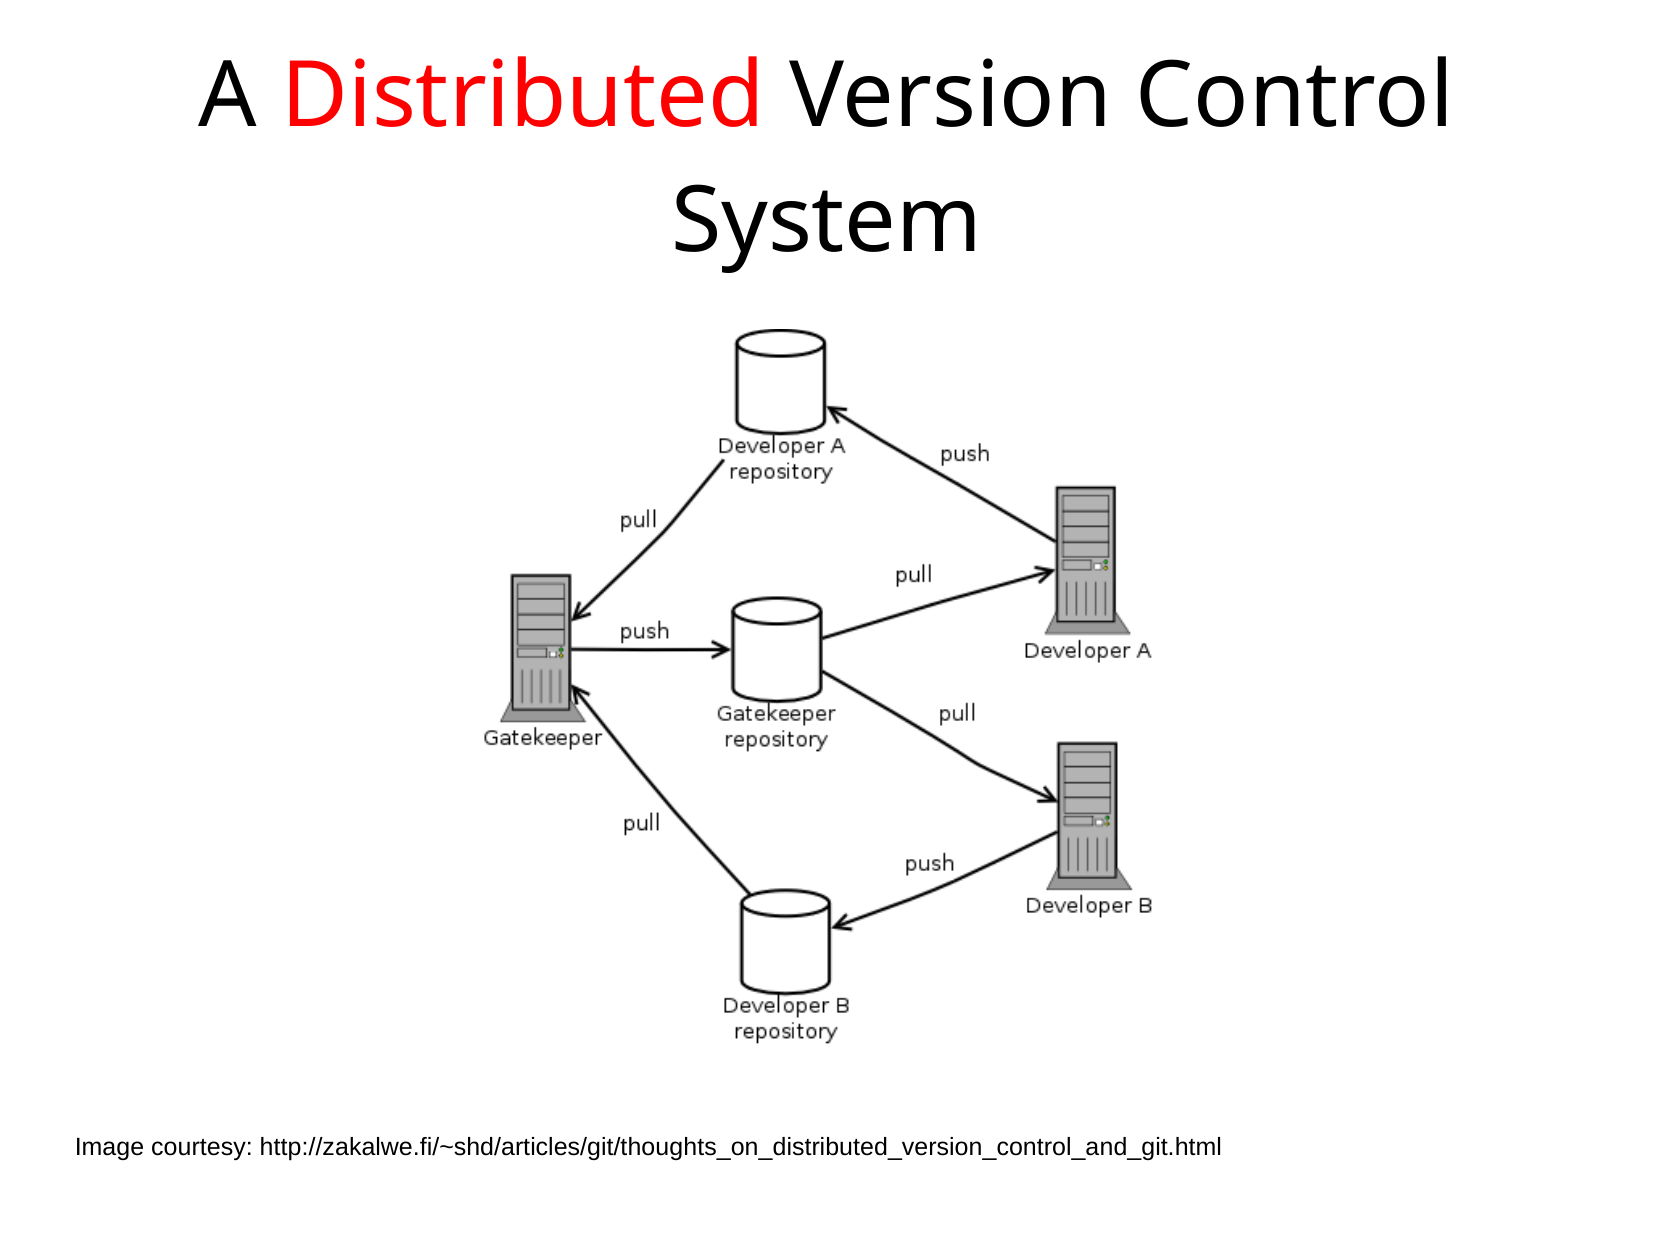

# A Distributed Version Control System
Image courtesy: http://zakalwe.fi/~shd/articles/git/thoughts_on_distributed_version_control_and_git.html